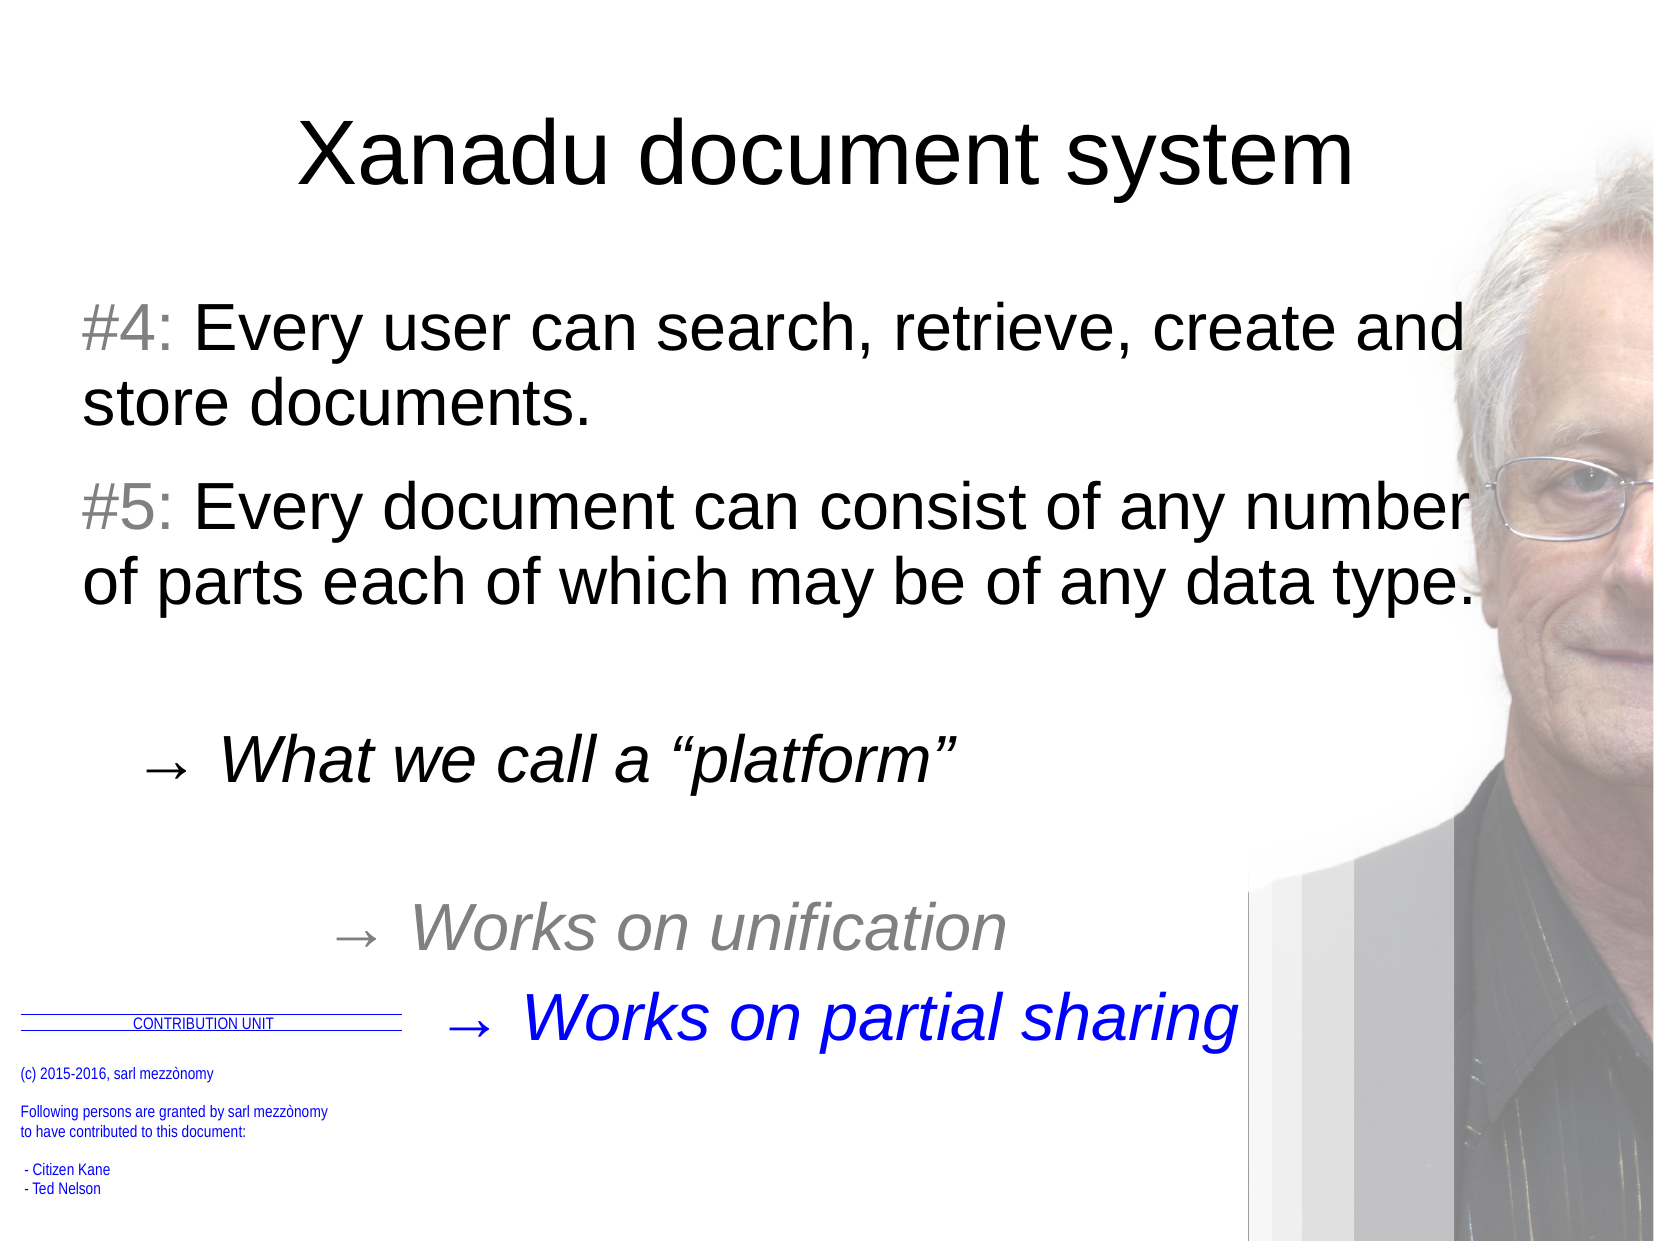

# Xanadu document system
#4: Every user can search, retrieve, create and store documents.
#5: Every document can consist of any number of parts each of which may be of any data type.
→ What we call a “platform”
→ Works on unification
→ Works on partial sharing
 CONTRIBUTION UNIT
(c) 2015-2016, sarl mezzònomy
Following persons are granted by sarl mezzònomy
to have contributed to this document:
 - Citizen Kane
 - Ted Nelson